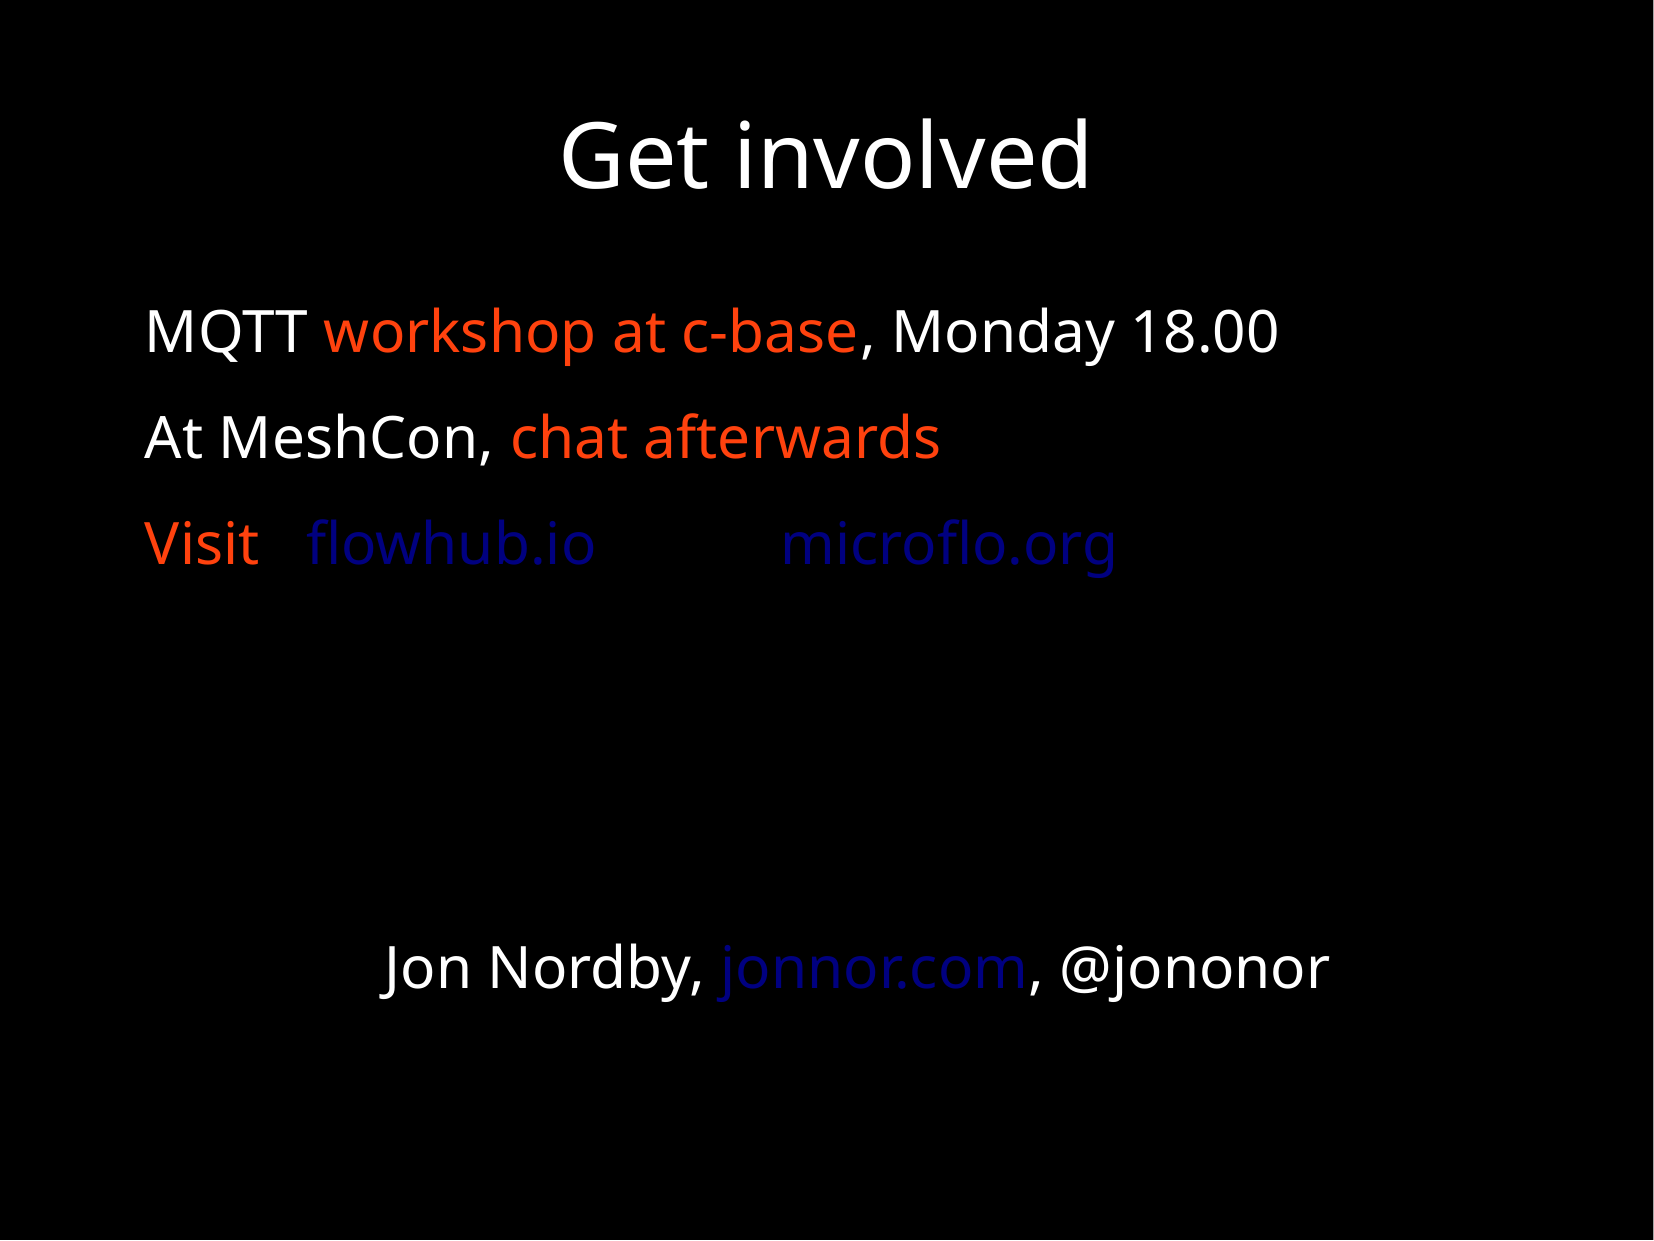

# Get involved
MQTT workshop at c-base, Monday 18.00
At MeshCon, chat afterwards
Visit flowhub.io microflo.org
Jon Nordby, jonnor.com, @jononor